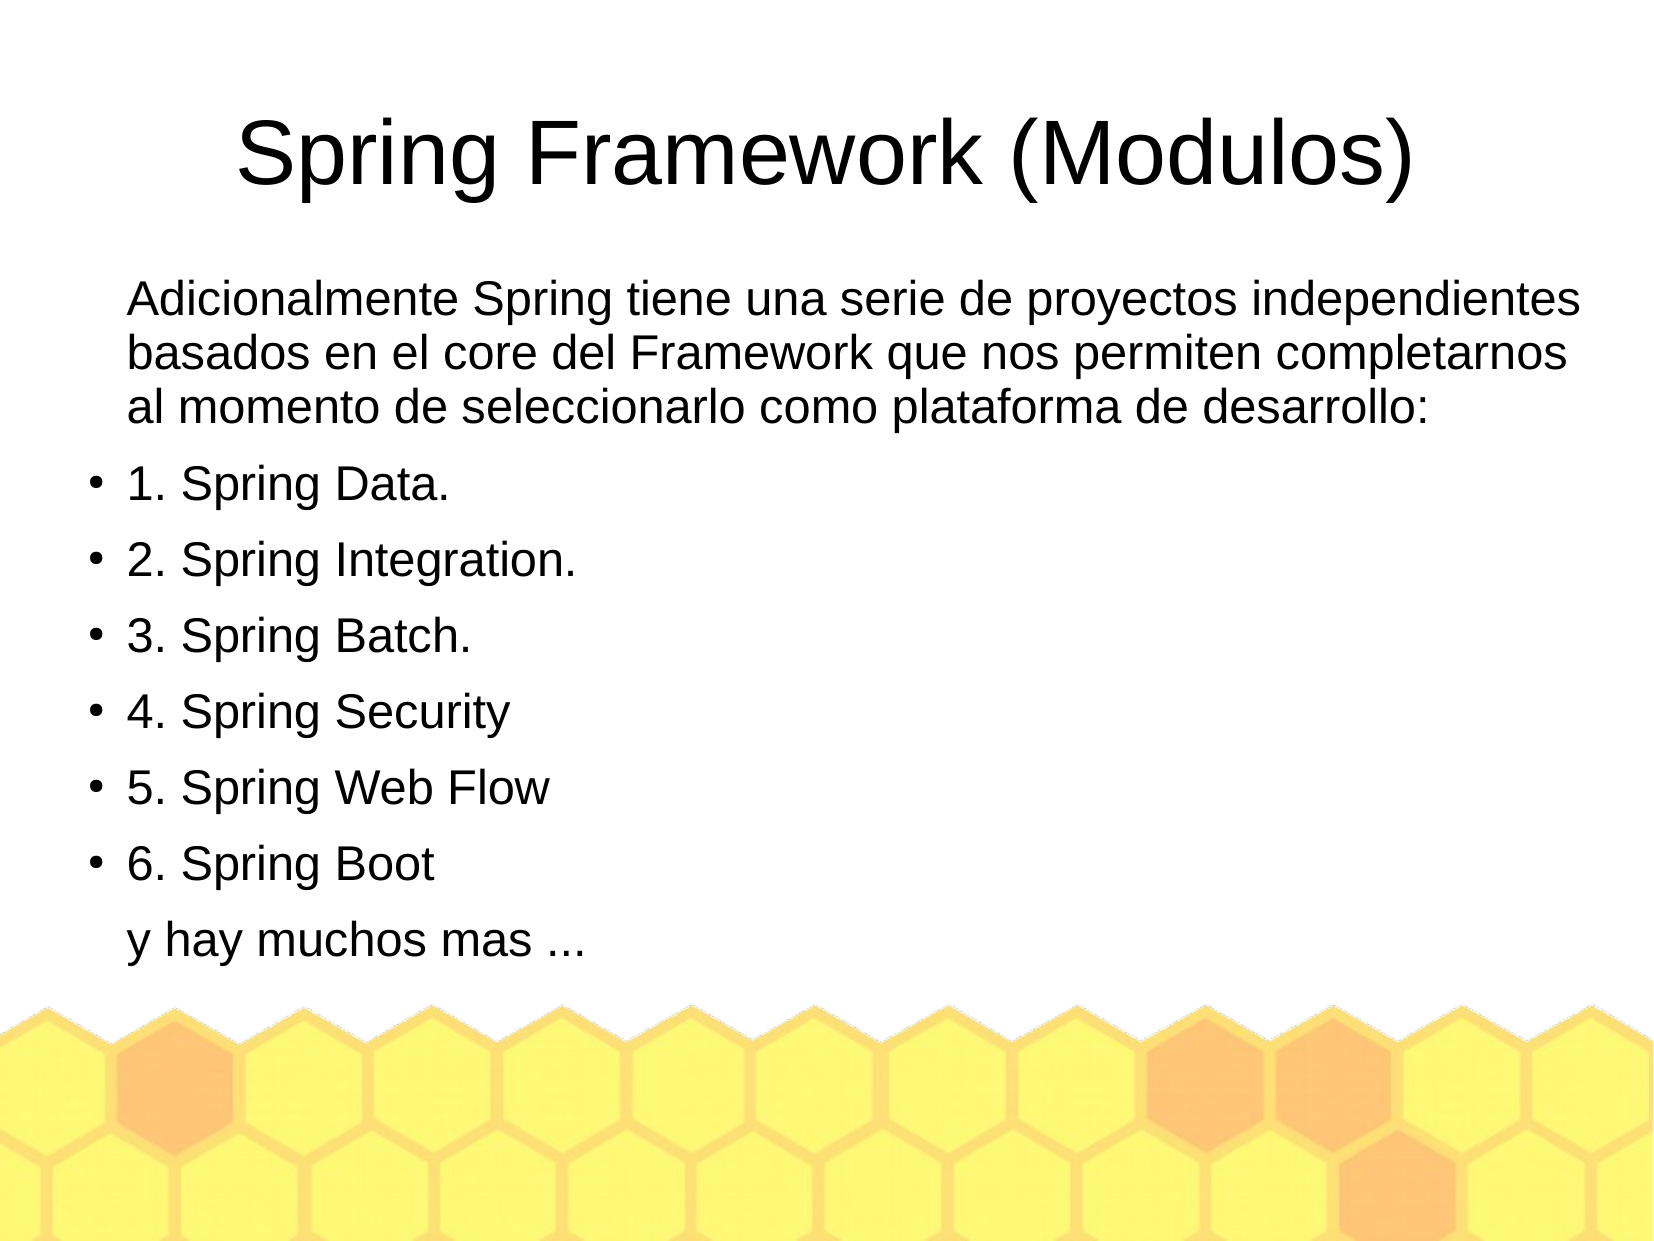

# Spring Framework (Modulos)
Adicionalmente Spring tiene una serie de proyectos independientes basados en el core del Framework que nos permiten completarnos al momento de seleccionarlo como plataforma de desarrollo:
1. Spring Data.
2. Spring Integration.
3. Spring Batch.
4. Spring Security
5. Spring Web Flow
6. Spring Boot
y hay muchos mas ...